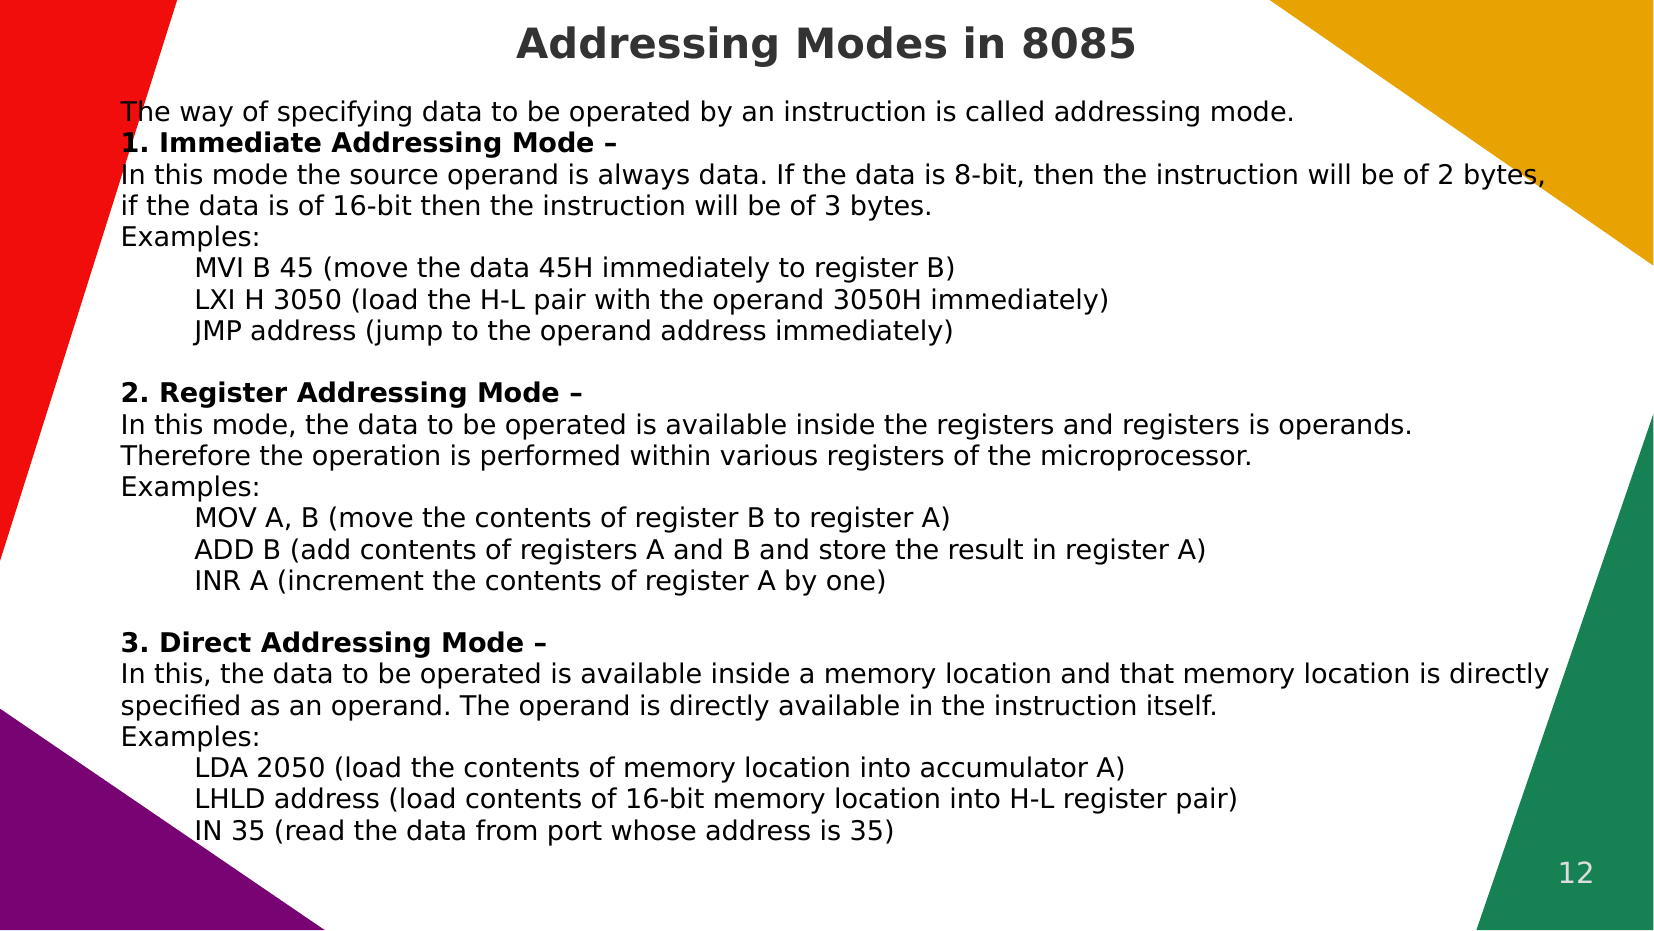

# Addressing Modes in 8085
The way of specifying data to be operated by an instruction is called addressing mode.
1. Immediate Addressing Mode –
In this mode the source operand is always data. If the data is 8-bit, then the instruction will be of 2 bytes, if the data is of 16-bit then the instruction will be of 3 bytes.
Examples:
	MVI B 45 (move the data 45H immediately to register B)
	LXI H 3050 (load the H-L pair with the operand 3050H immediately)
	JMP address (jump to the operand address immediately)
2. Register Addressing Mode –
In this mode, the data to be operated is available inside the registers and registers is operands. Therefore the operation is performed within various registers of the microprocessor.
Examples:
	MOV A, B (move the contents of register B to register A)
	ADD B (add contents of registers A and B and store the result in register A)
	INR A (increment the contents of register A by one)
3. Direct Addressing Mode –
In this, the data to be operated is available inside a memory location and that memory location is directly specified as an operand. The operand is directly available in the instruction itself.
Examples:
	LDA 2050 (load the contents of memory location into accumulator A)
	LHLD address (load contents of 16-bit memory location into H-L register pair)
	IN 35 (read the data from port whose address is 35)
12